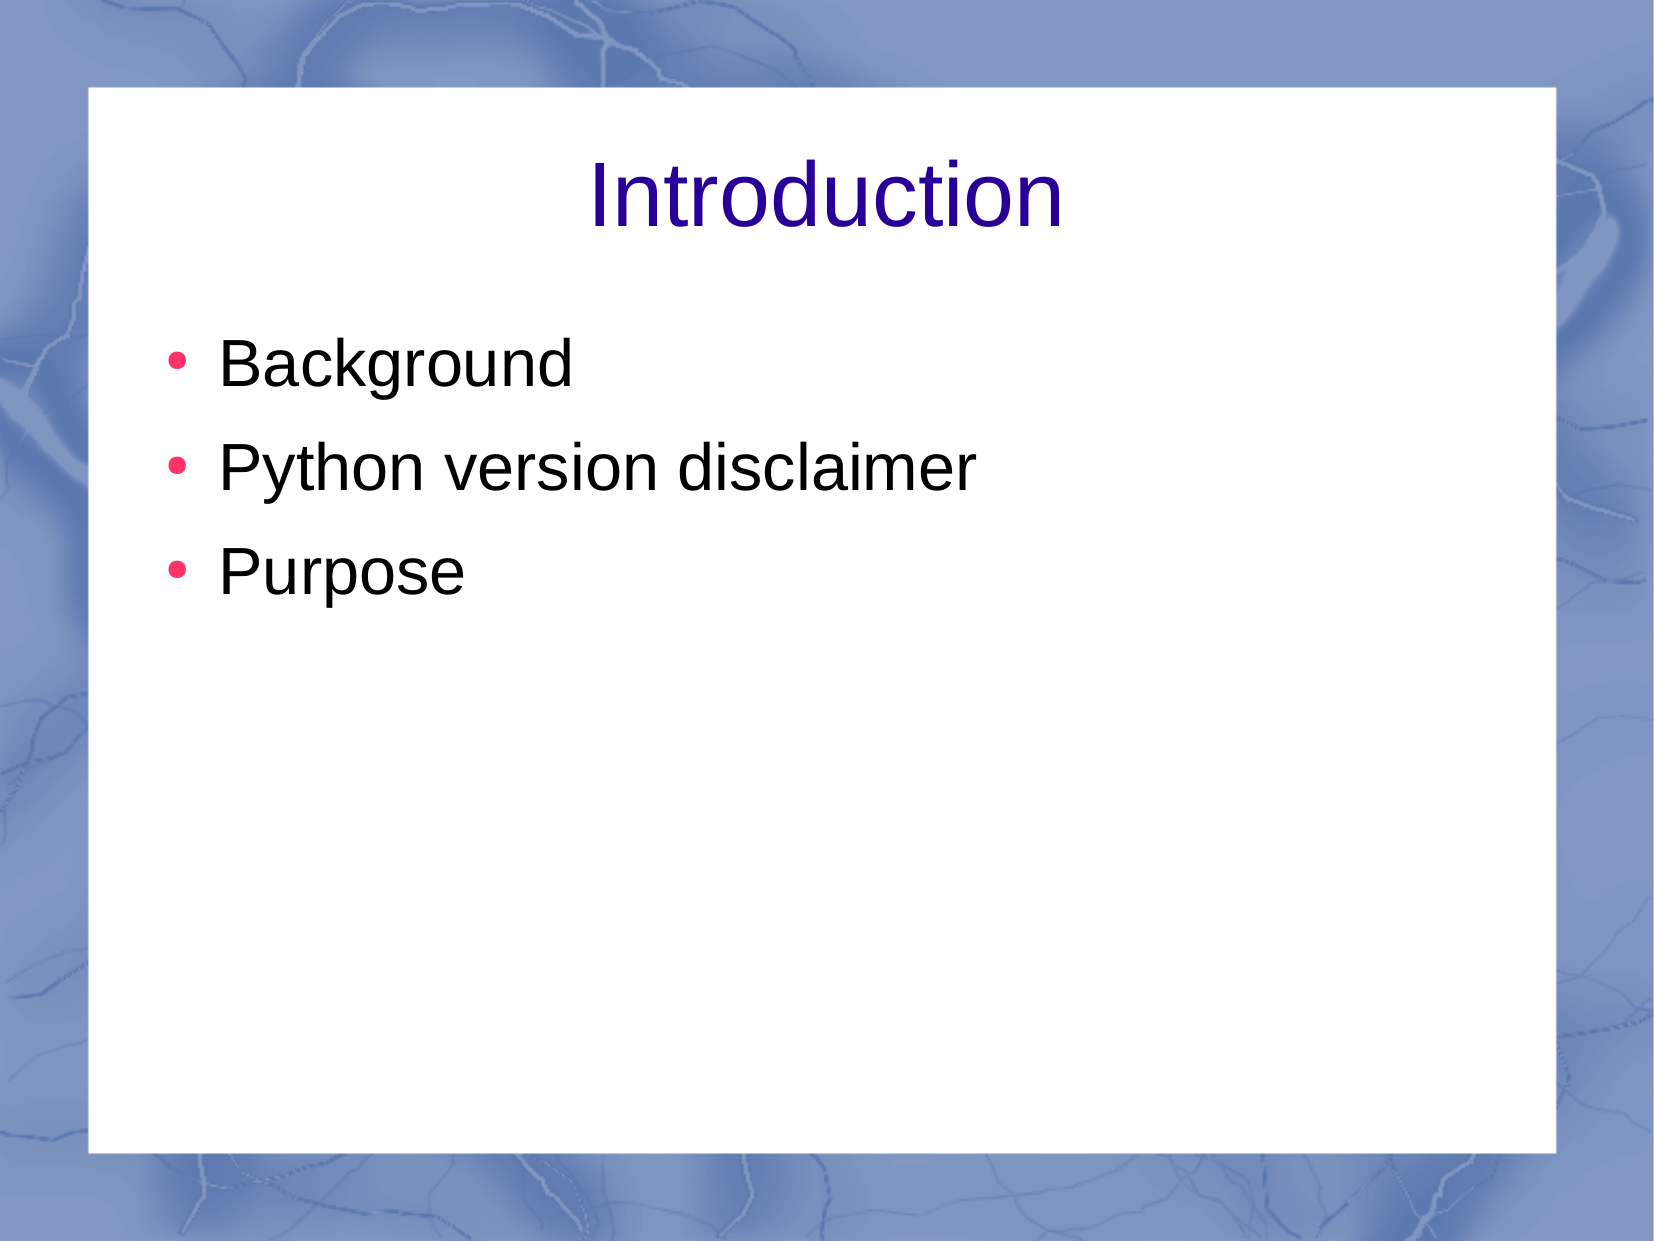

# Introduction
Background
Python version disclaimer
Purpose